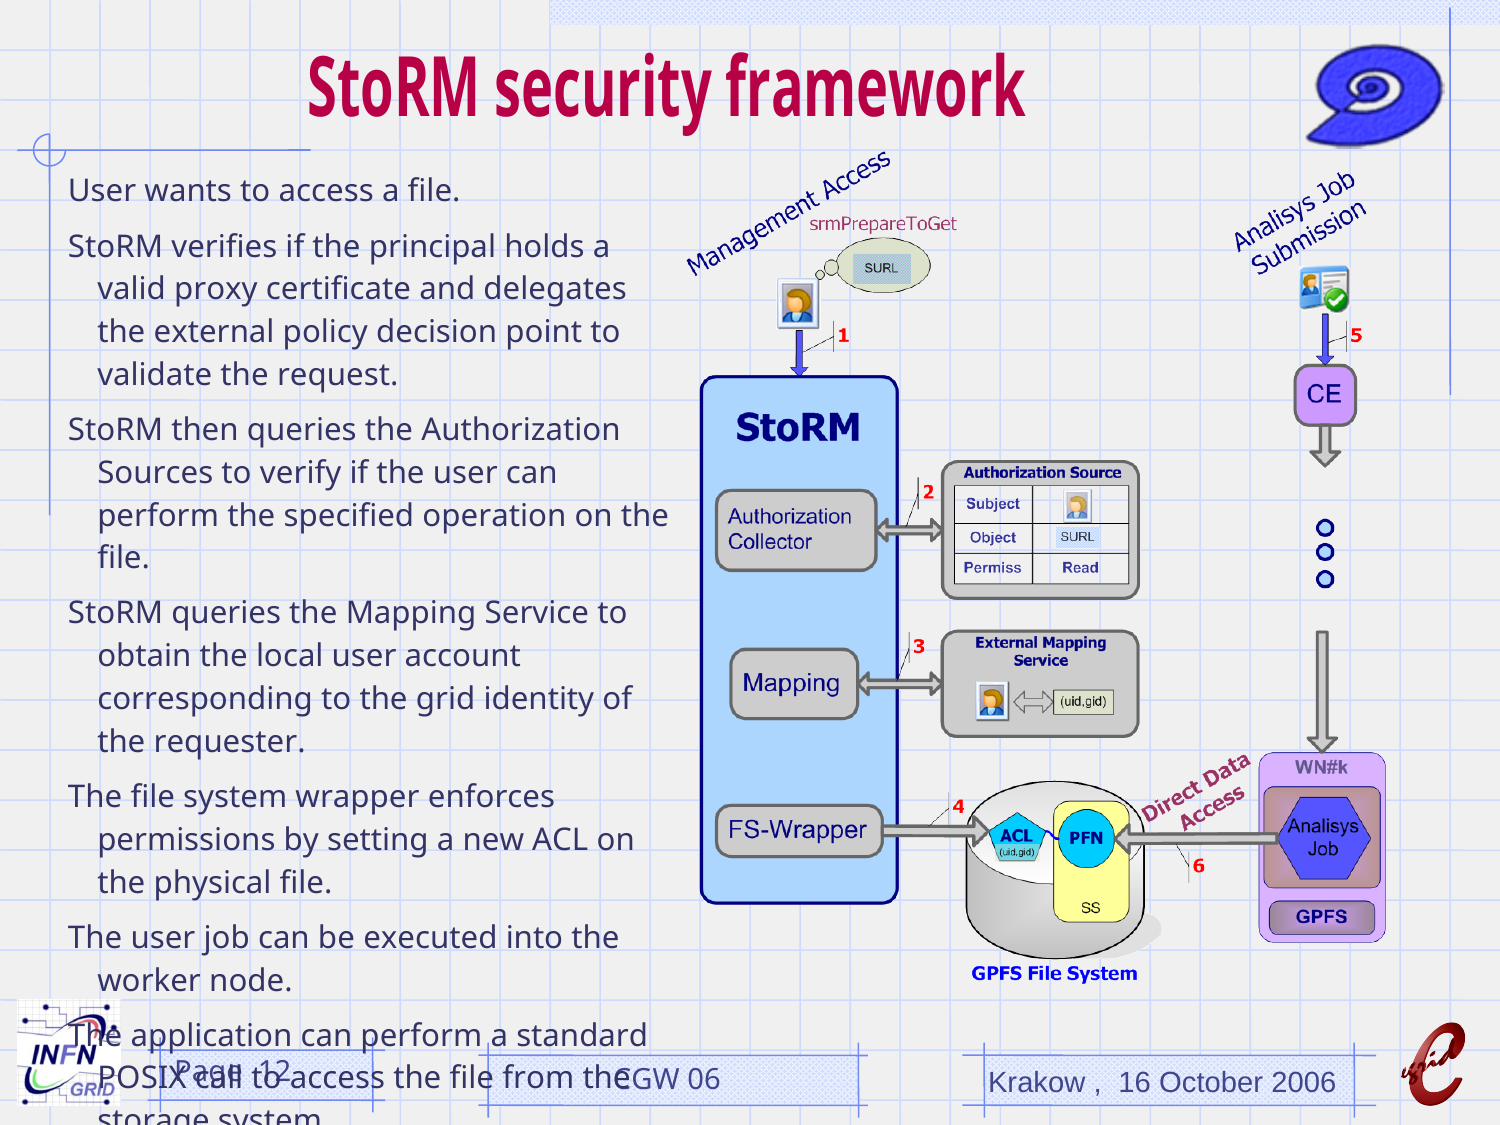

# StoRM security framework
User wants to access a file.
StoRM verifies if the principal holds a valid proxy certificate and delegates the external policy decision point to validate the request.
StoRM then queries the Authorization Sources to verify if the user can perform the specified operation on the file.
StoRM queries the Mapping Service to obtain the local user account corresponding to the grid identity of the requester.
The file system wrapper enforces permissions by setting a new ACL on the physical file.
The user job can be executed into the worker node.
The application can perform a standard POSIX call to access the file from the storage system.
12